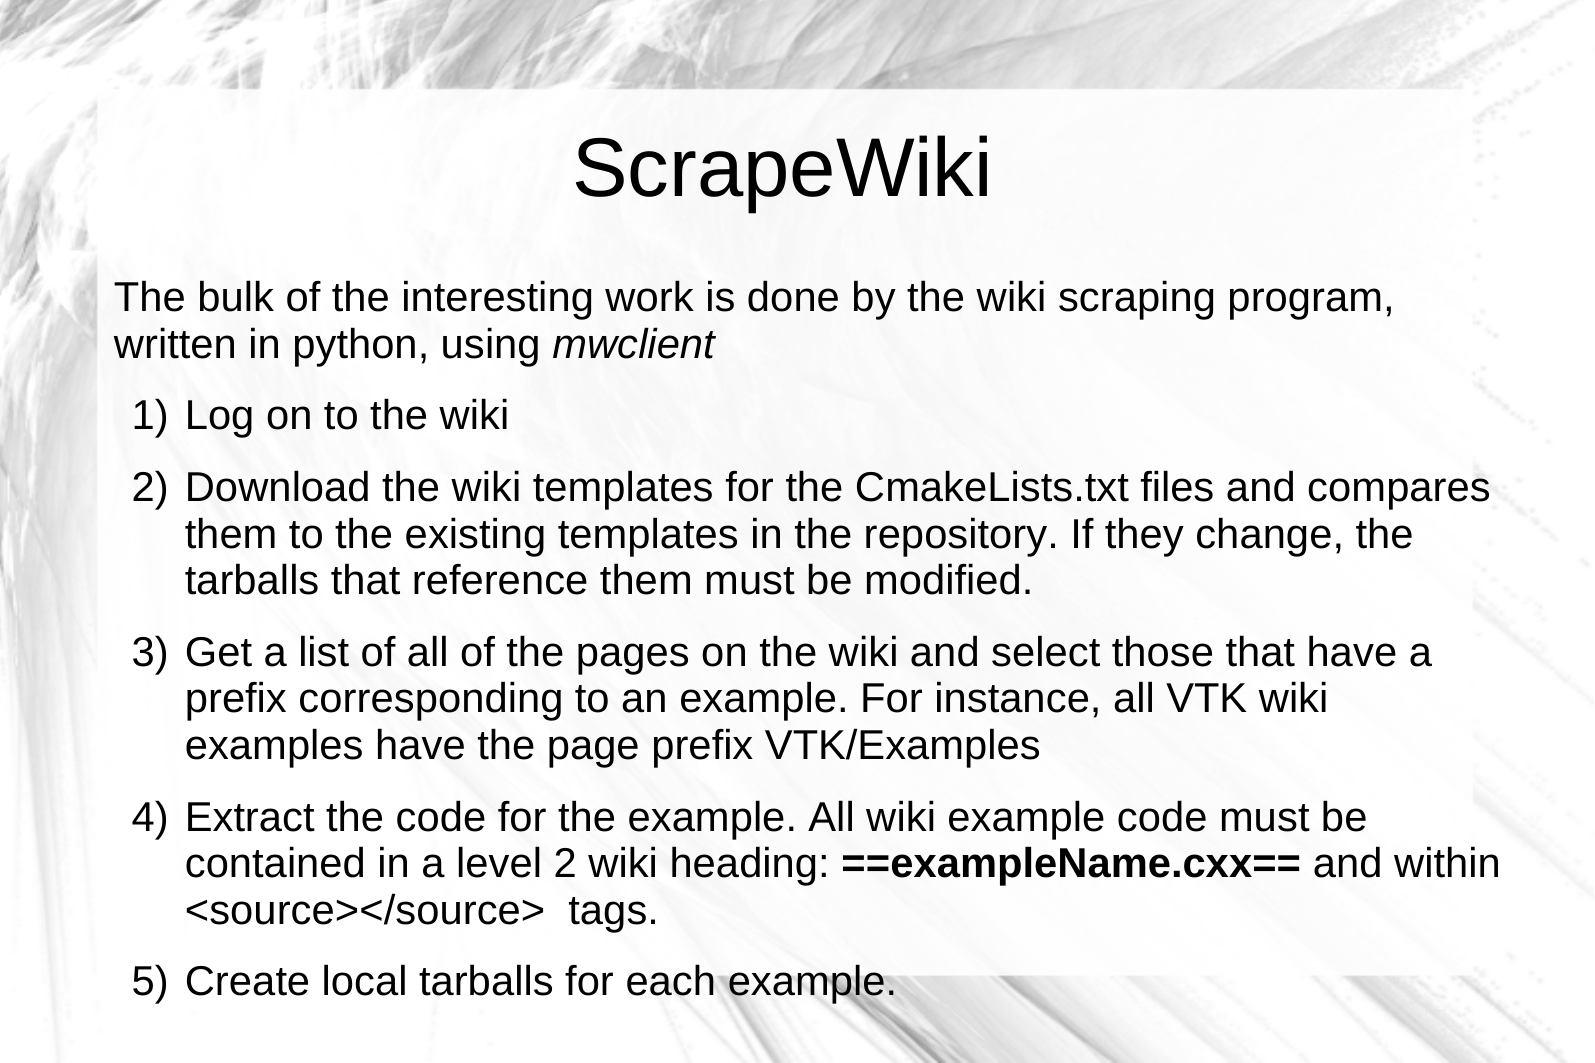

# ScrapeWiki
The bulk of the interesting work is done by the wiki scraping program, written in python, using mwclient
Log on to the wiki
Download the wiki templates for the CmakeLists.txt files and compares them to the existing templates in the repository. If they change, the tarballs that reference them must be modified.
Get a list of all of the pages on the wiki and select those that have a prefix corresponding to an example. For instance, all VTK wiki examples have the page prefix VTK/Examples
Extract the code for the example. All wiki example code must be contained in a level 2 wiki heading: ==exampleName.cxx== and within <source></source> tags.
Create local tarballs for each example.